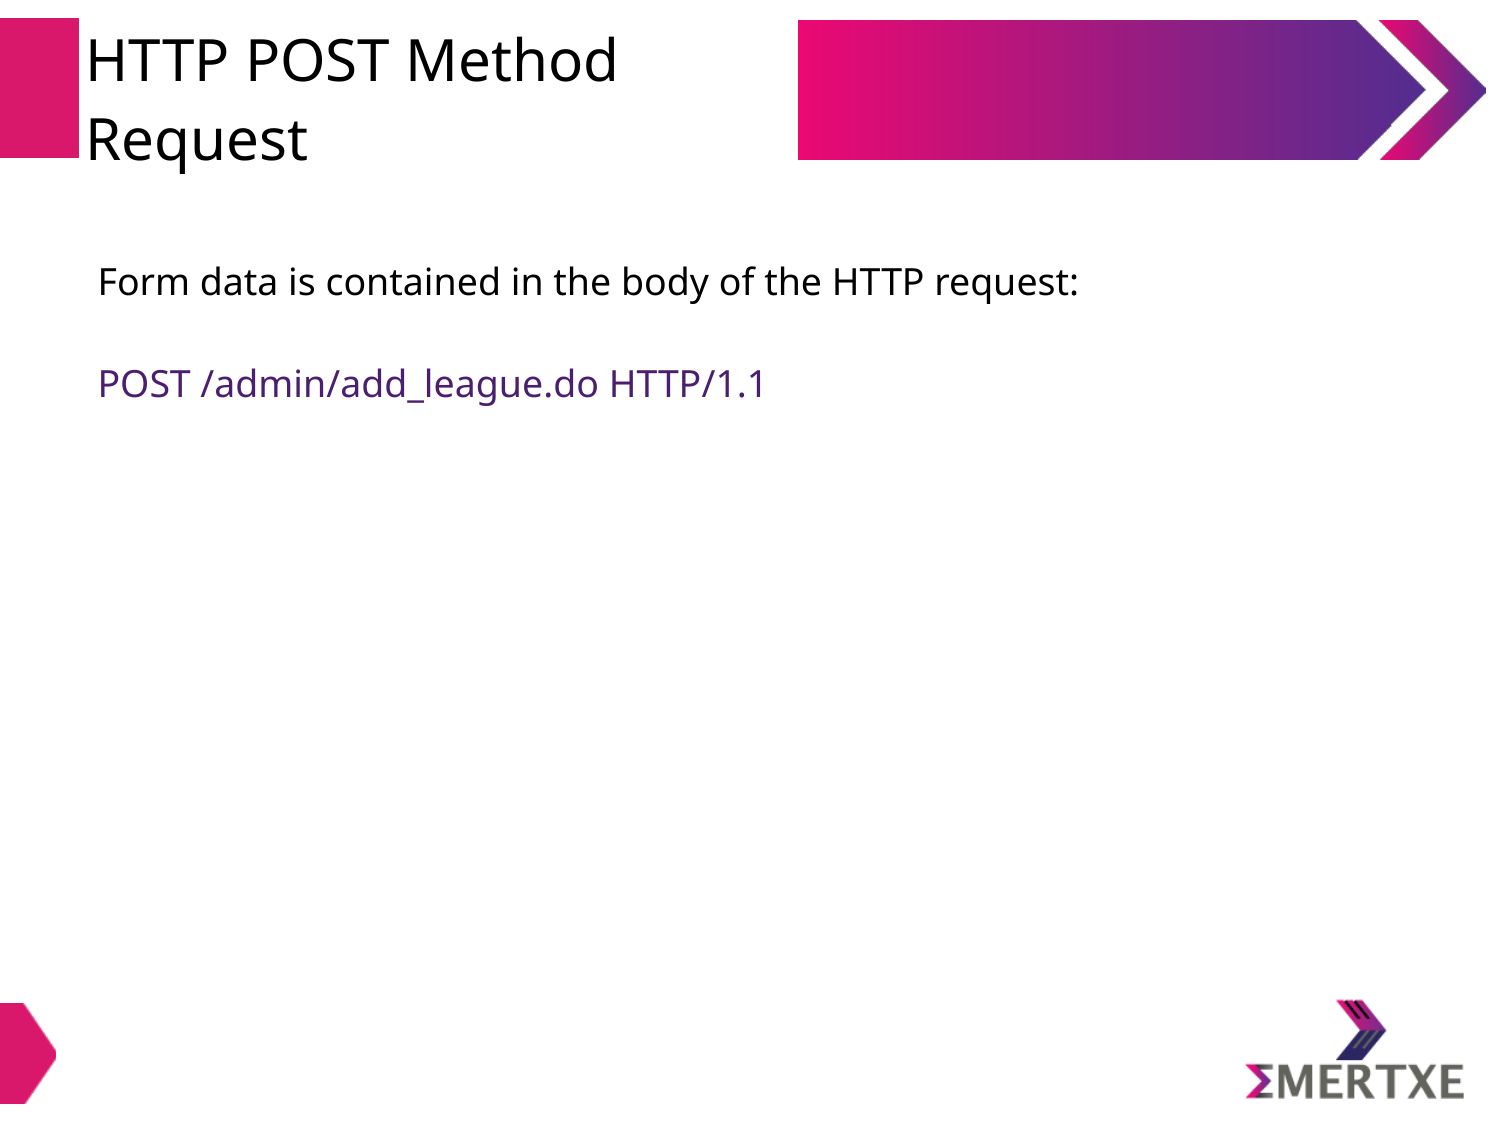

HTTP POST Method Request
Form data is contained in the body of the HTTP request:
POST /admin/add_league.do HTTP/1.1